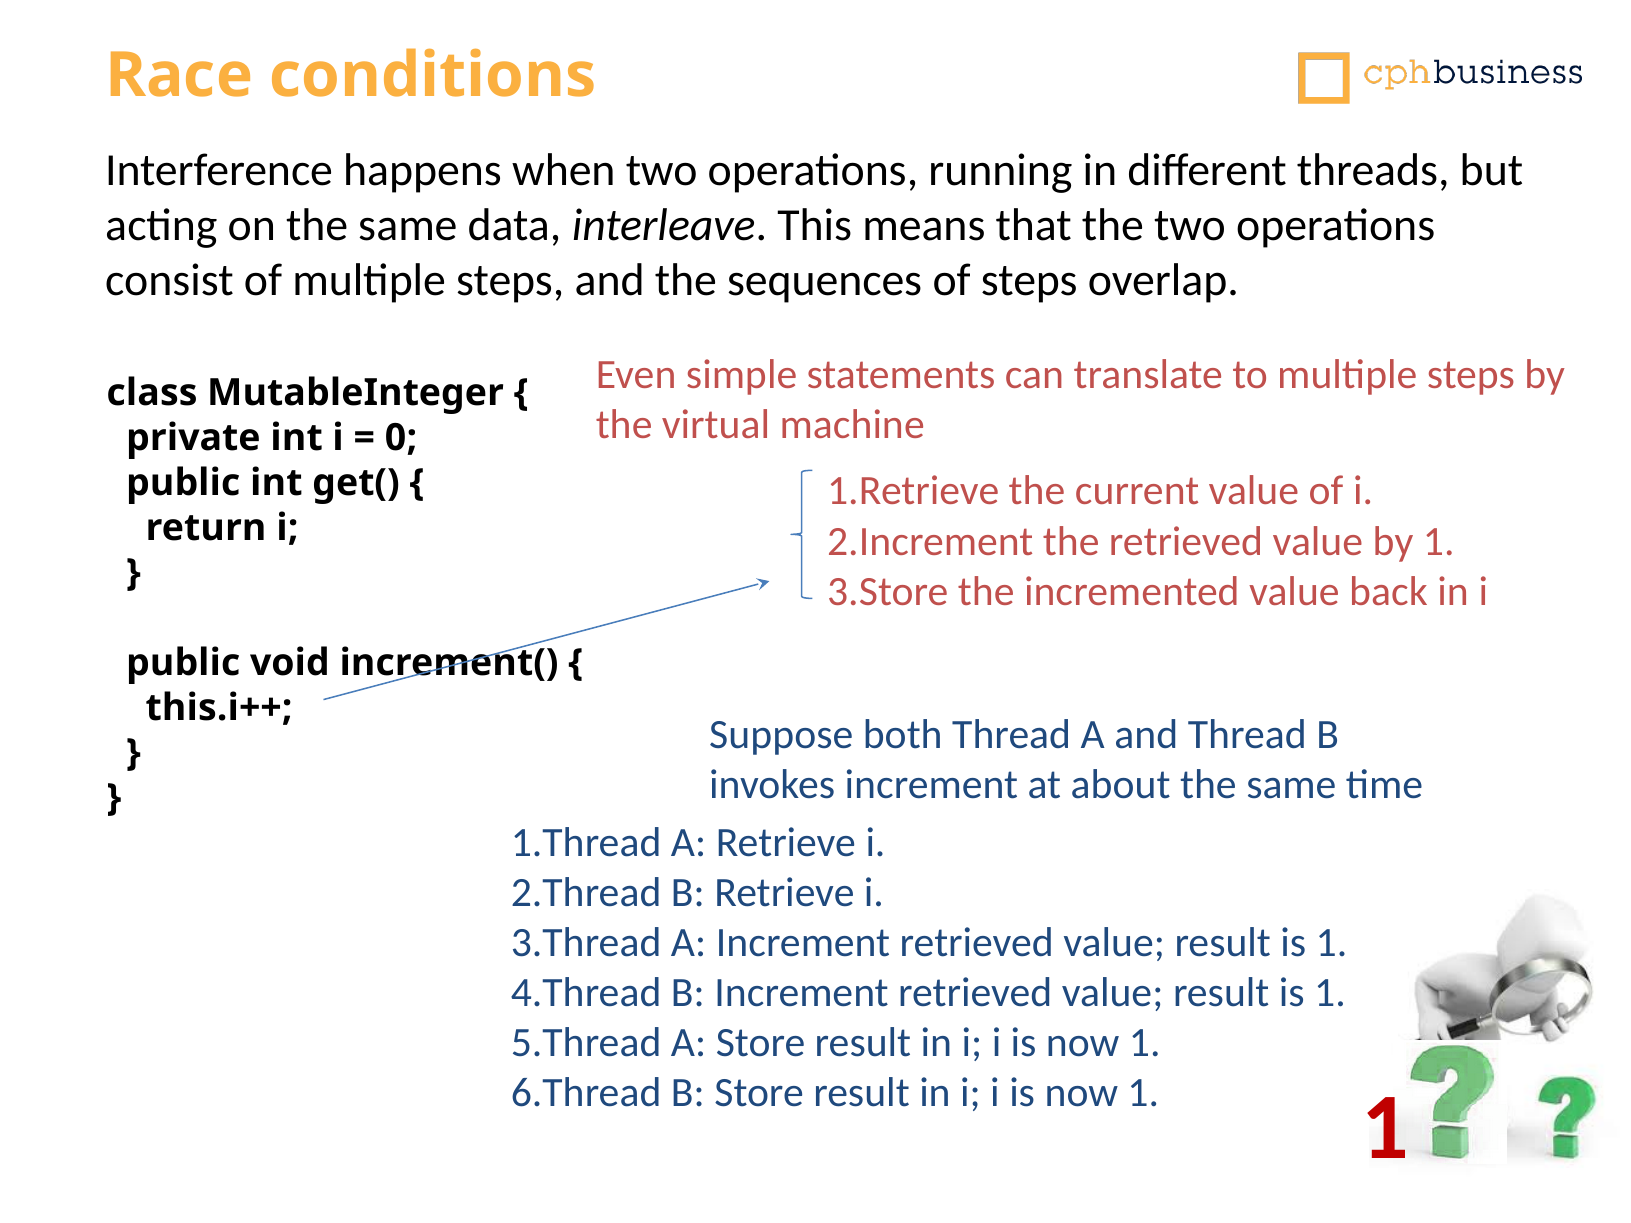

Race conditions
Interference happens when two operations, running in different threads, but acting on the same data, interleave. This means that the two operations consist of multiple steps, and the sequences of steps overlap.
Even simple statements can translate to multiple steps by the virtual machine
class MutableInteger {
 private int i = 0;
 public int get() {
 return i;
 }
 public void increment() {
 this.i++;
 }
}
Retrieve the current value of i.
Increment the retrieved value by 1.
Store the incremented value back in i
Suppose both Thread A and Thread B invokes increment at about the same time
Thread A: Retrieve i.
Thread B: Retrieve i.
Thread A: Increment retrieved value; result is 1.
Thread B: Increment retrieved value; result is 1.
Thread A: Store result in i; i is now 1.
Thread B: Store result in i; i is now 1.
1